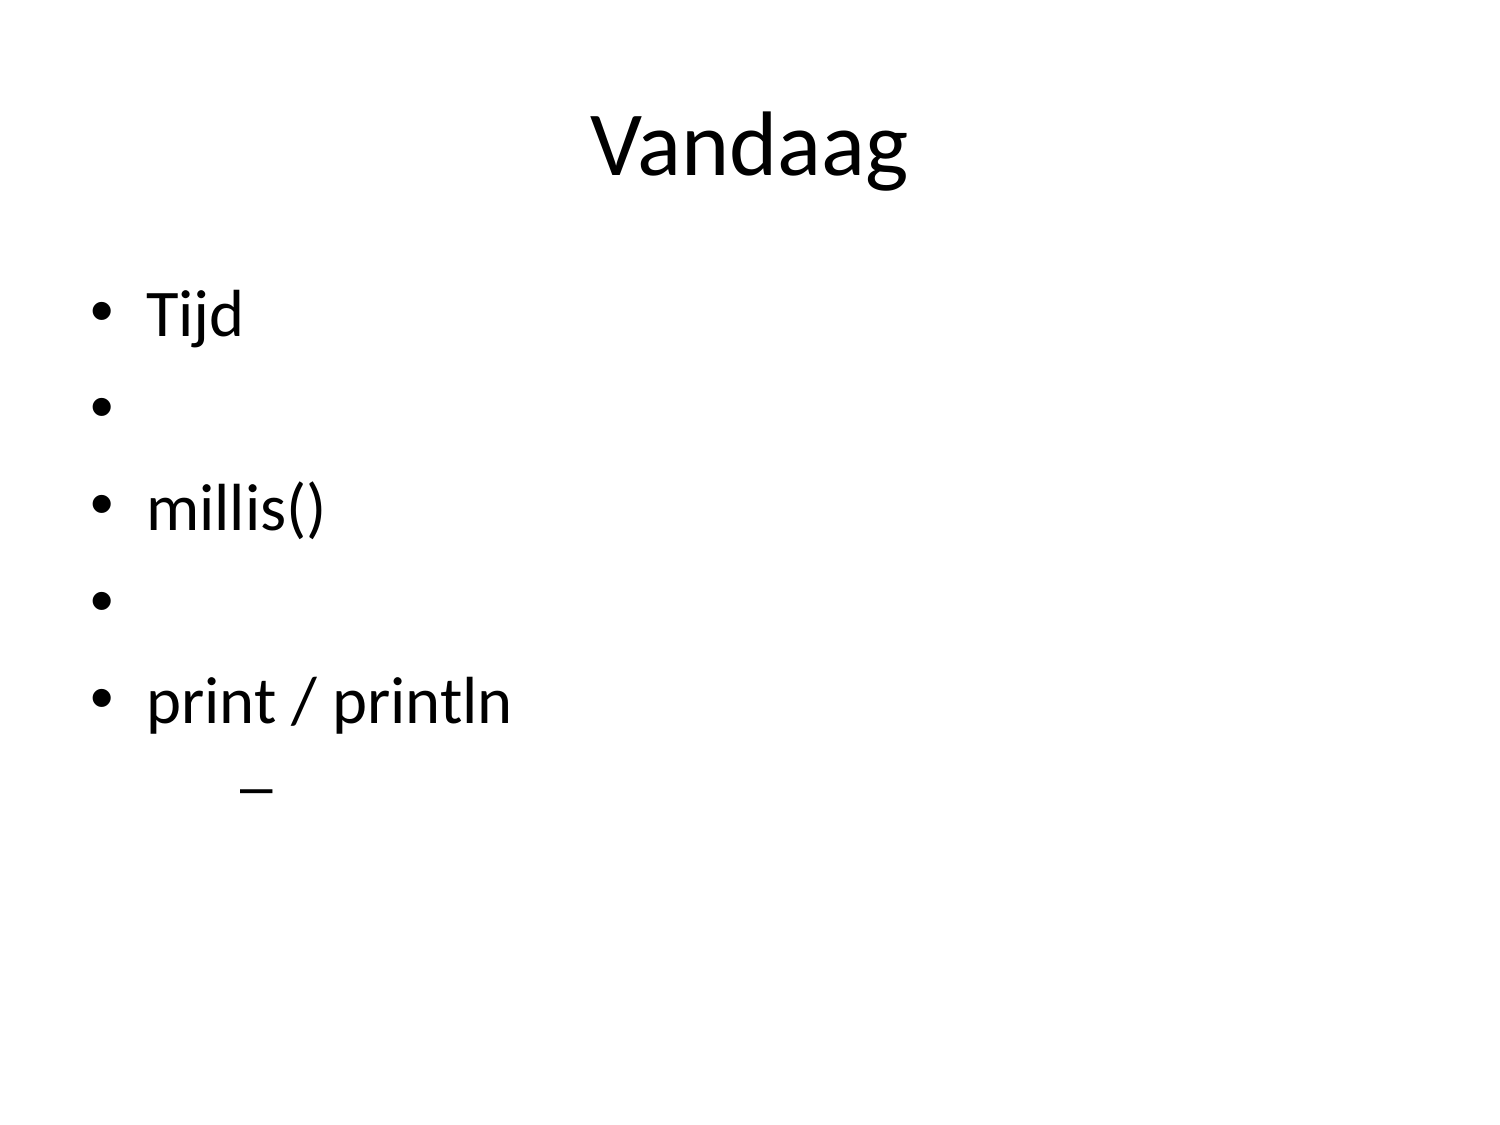

# Vandaag
Tijd
millis()
print / println